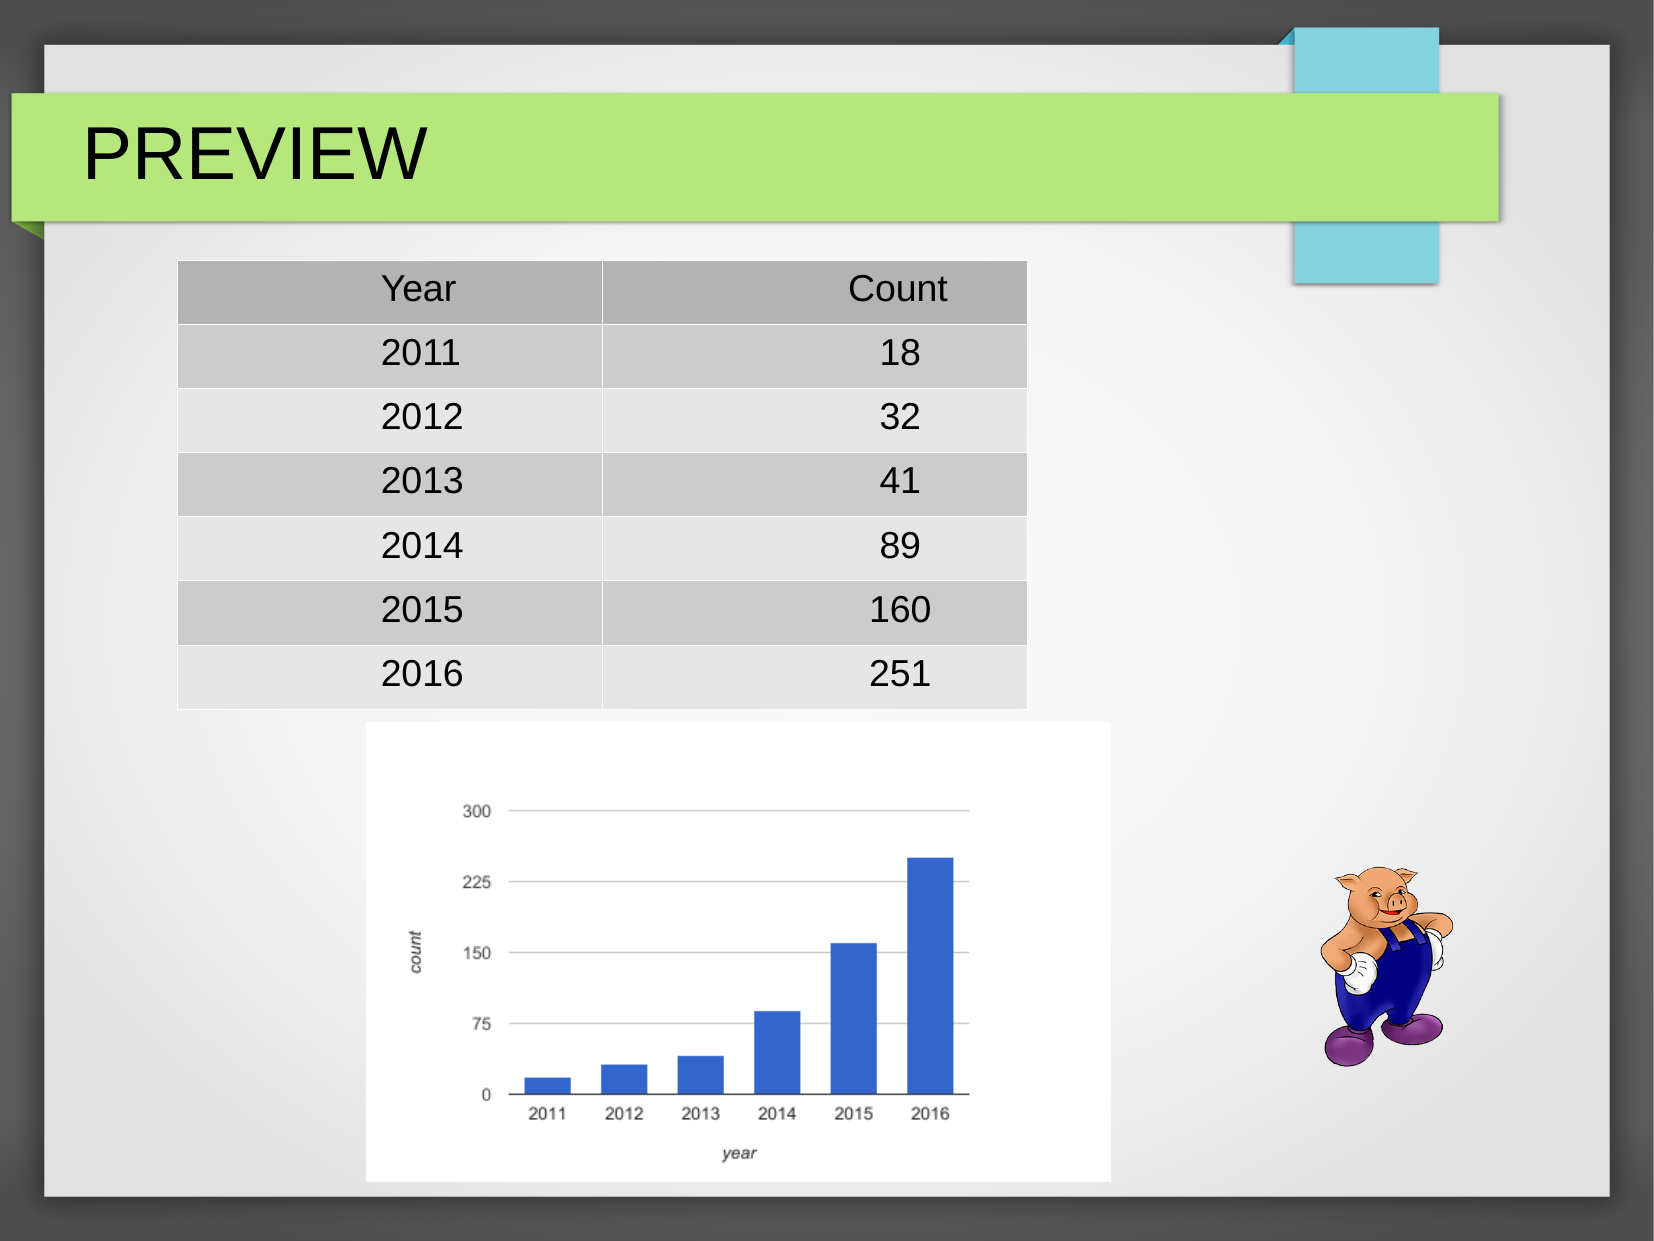

# PREVIEW
| Year | Count |
| --- | --- |
| 2011 | 18 |
| 2012 | 32 |
| 2013 | 41 |
| 2014 | 89 |
| 2015 | 160 |
| 2016 | 251 |